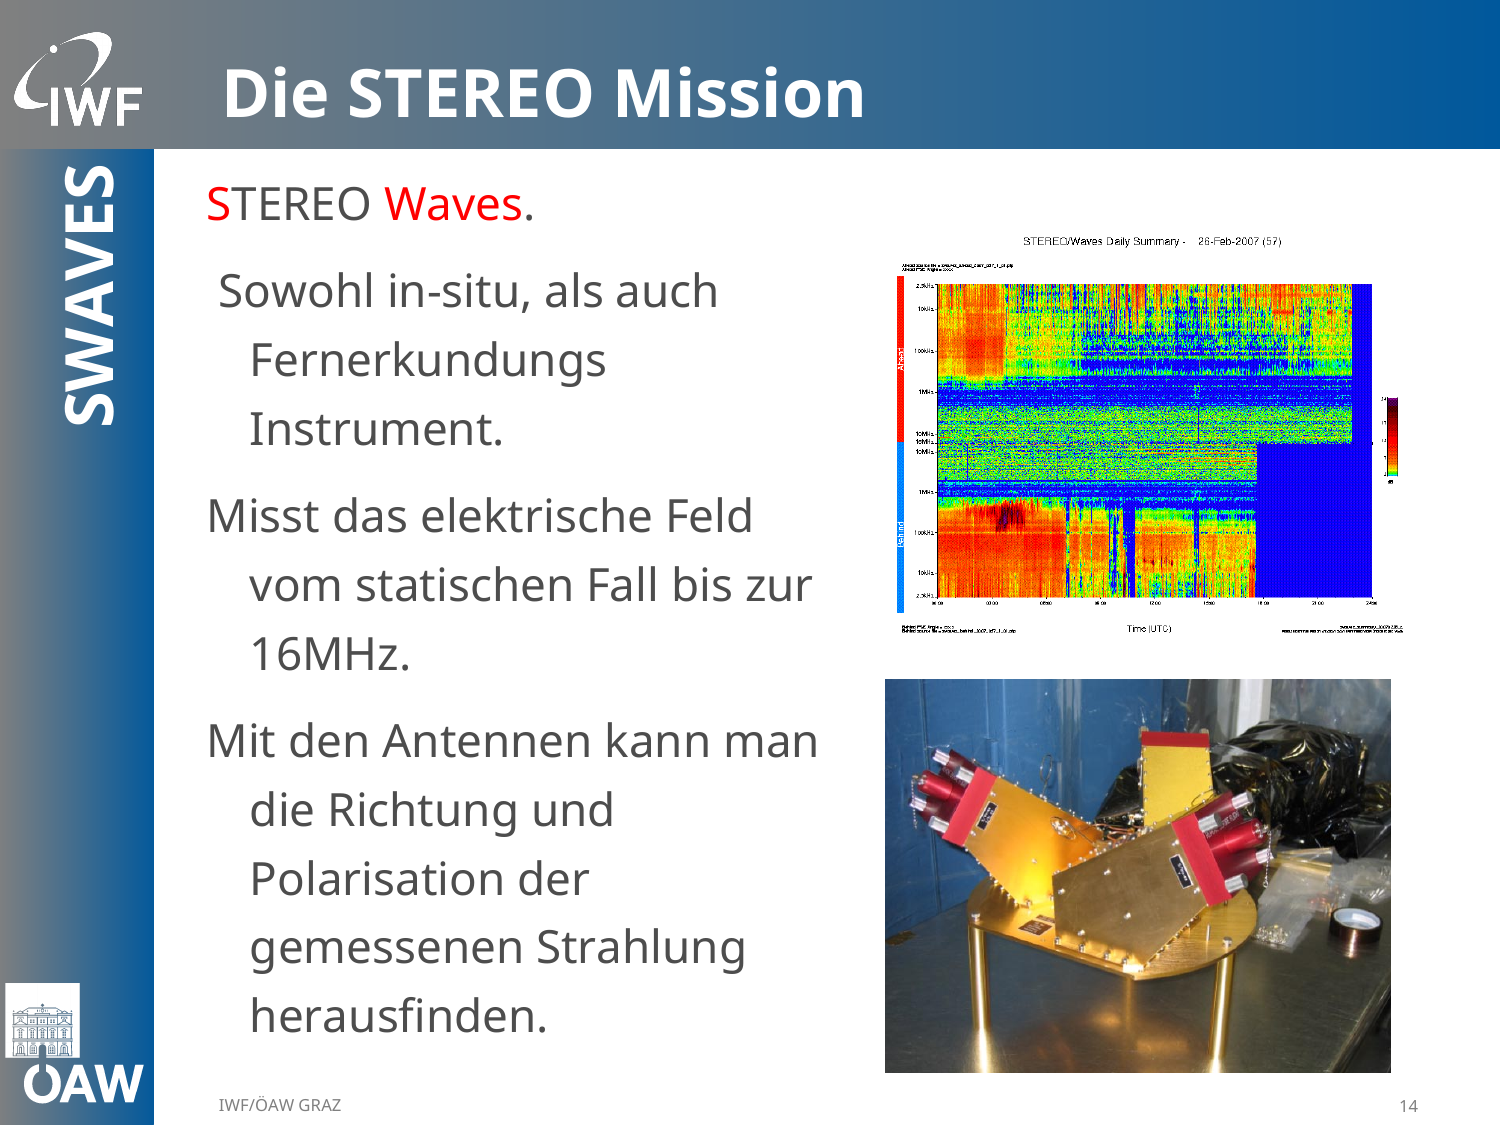

# Die STEREO Mission
STEREO Waves.
 Sowohl in-situ, als auch Fernerkundungs Instrument.
Misst das elektrische Feld vom statischen Fall bis zur 16MHz.
Mit den Antennen kann man die Richtung und Polarisation der gemessenen Strahlung herausfinden.
SWAVES
IWF/ÖAW GRAZ
14